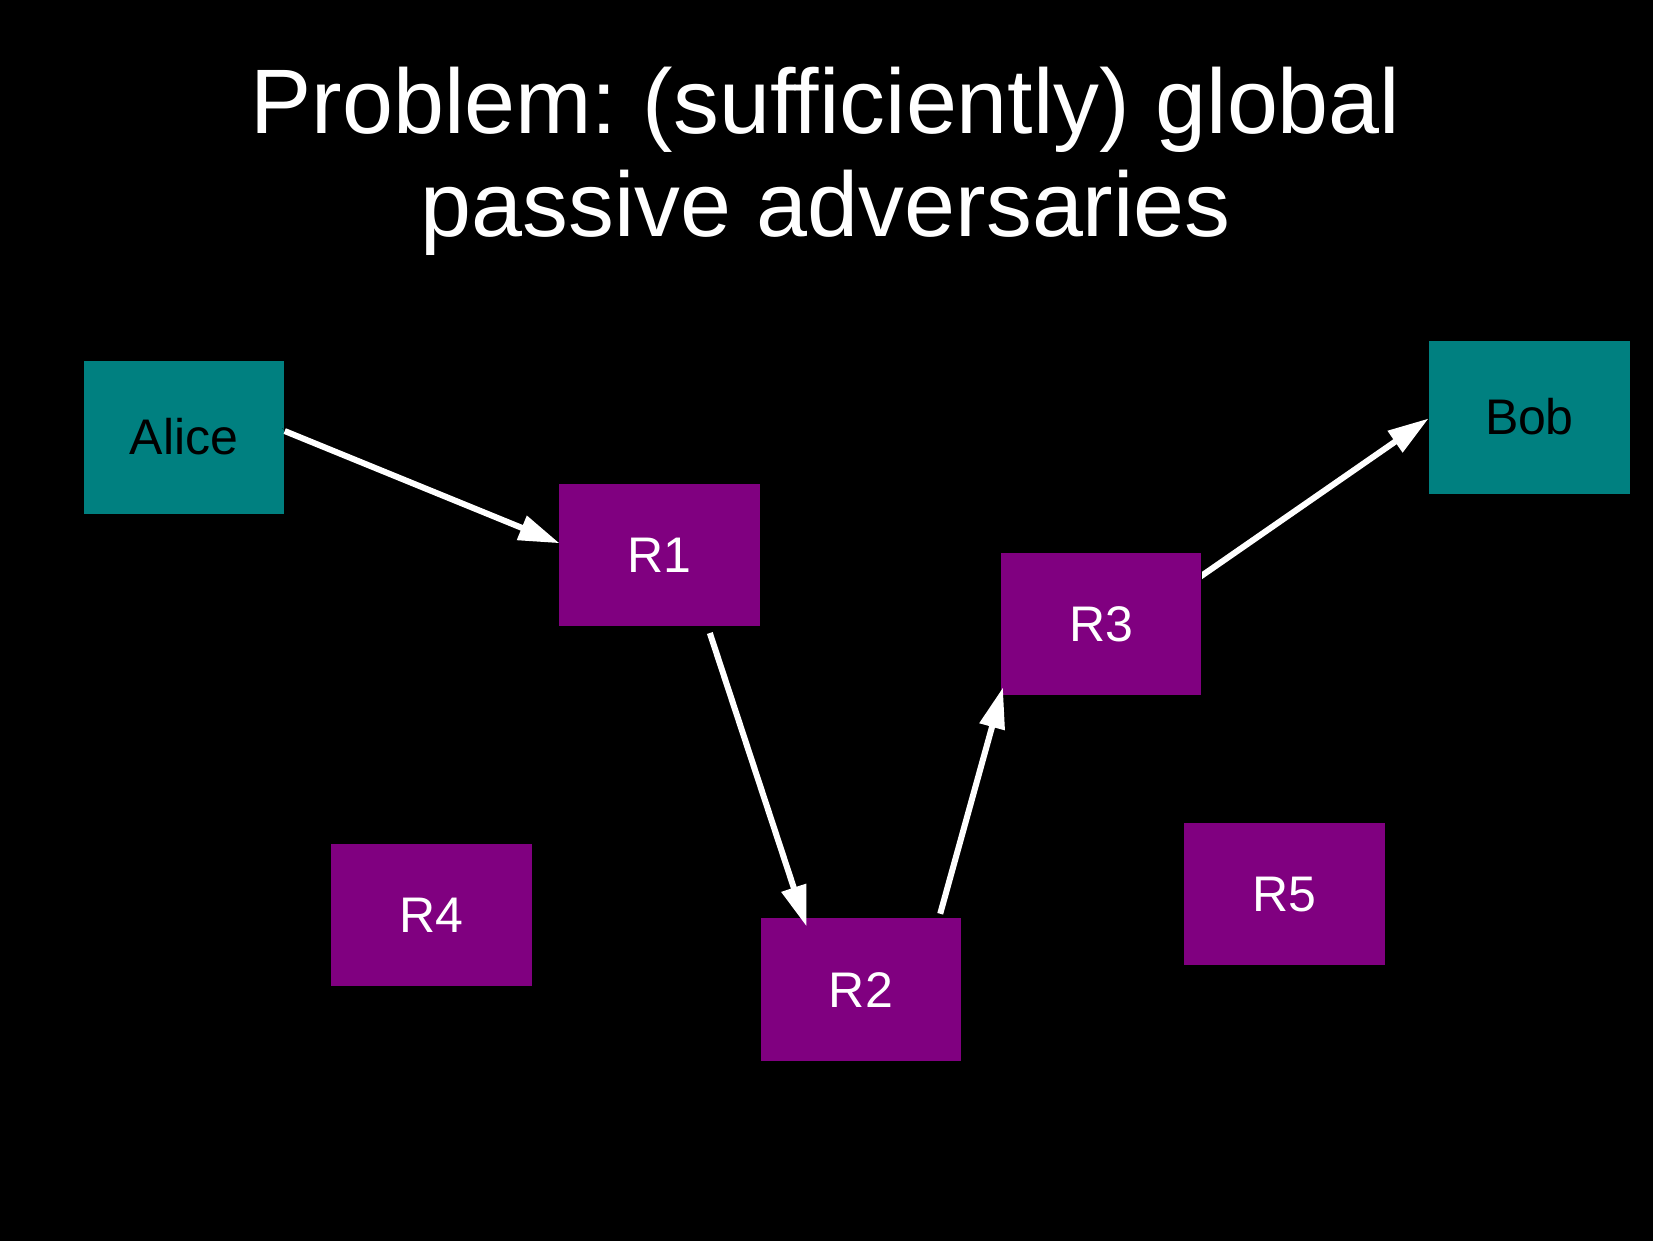

# Problem: (sufficiently) global passive adversaries
Bob
Alice
R1
R3
R5
R4
R2